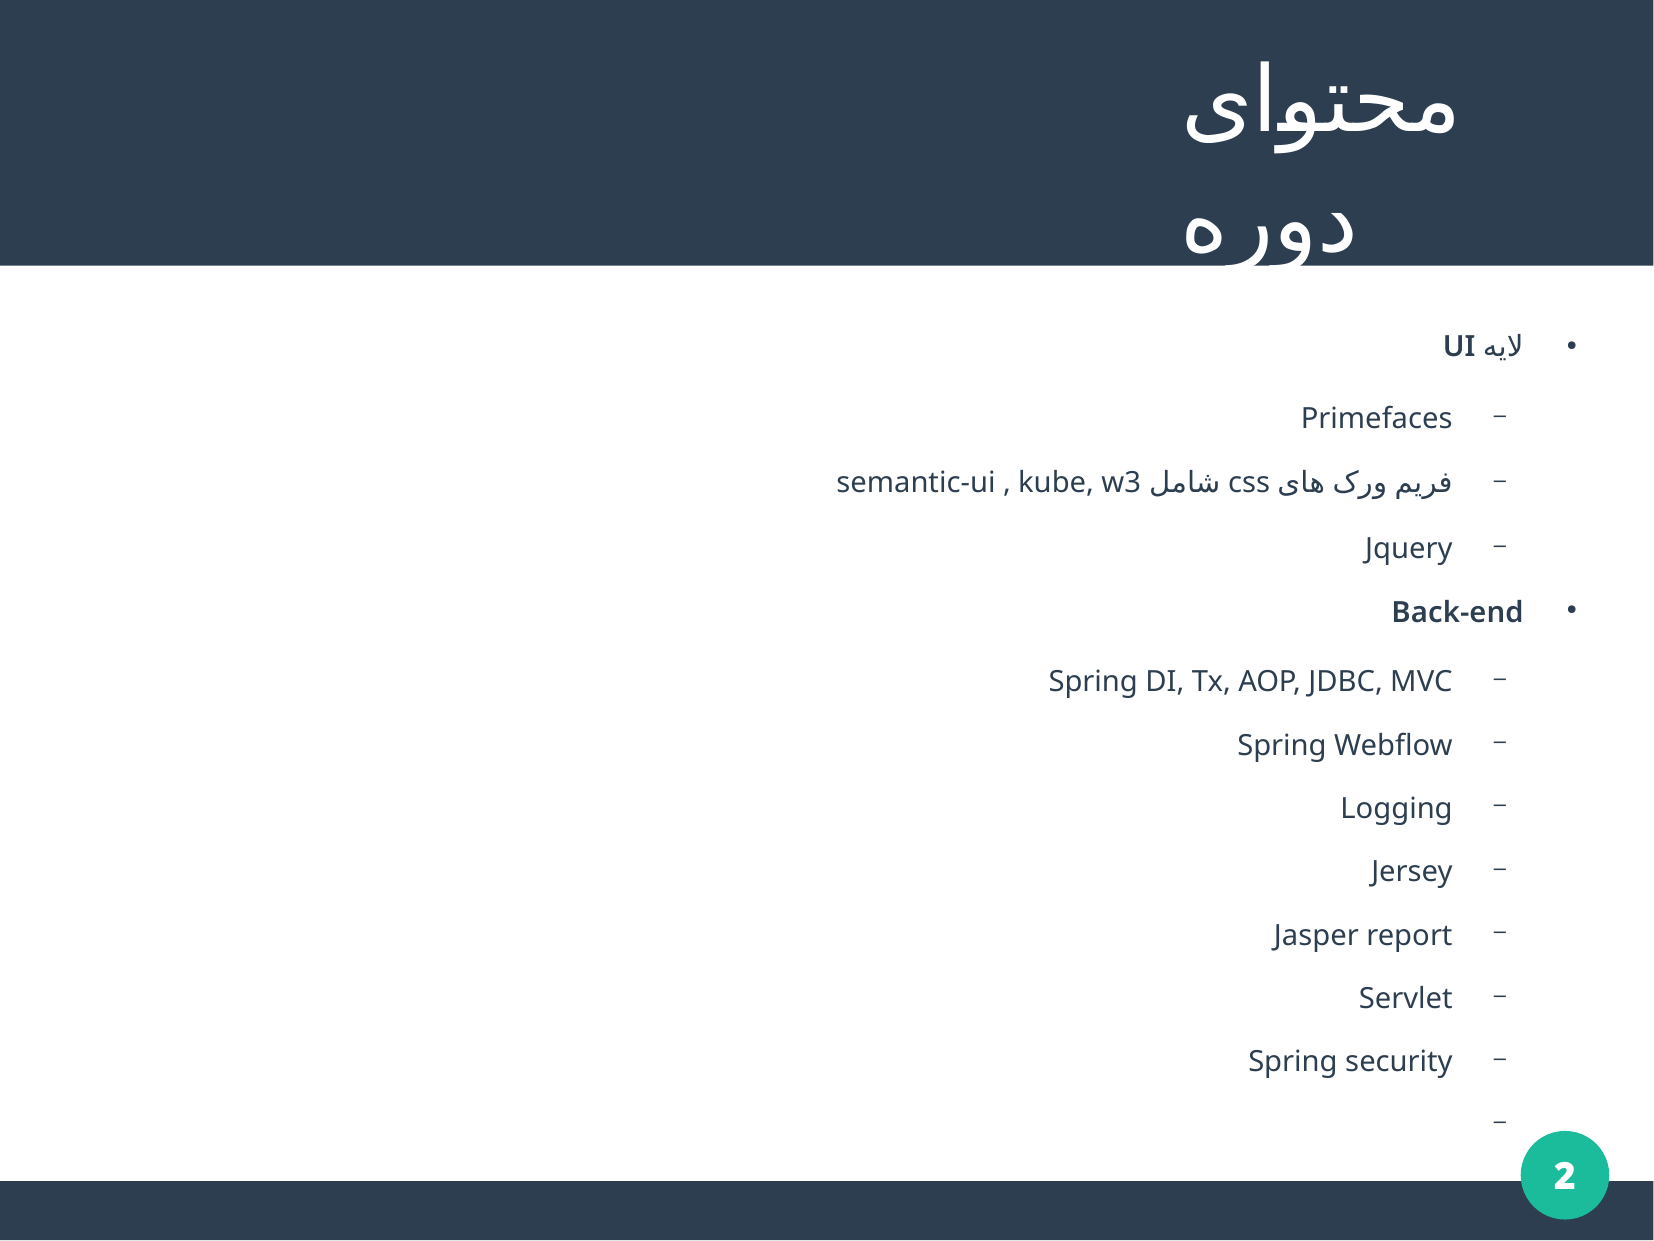

# محتوای دوره
لایه UI
Primefaces
فریم ورک های css شامل semantic-ui , kube, w3
Jquery
Back-end
Spring DI, Tx, AOP, JDBC, MVC
Spring Webflow
Logging
Jersey
Jasper report
Servlet
Spring security
2